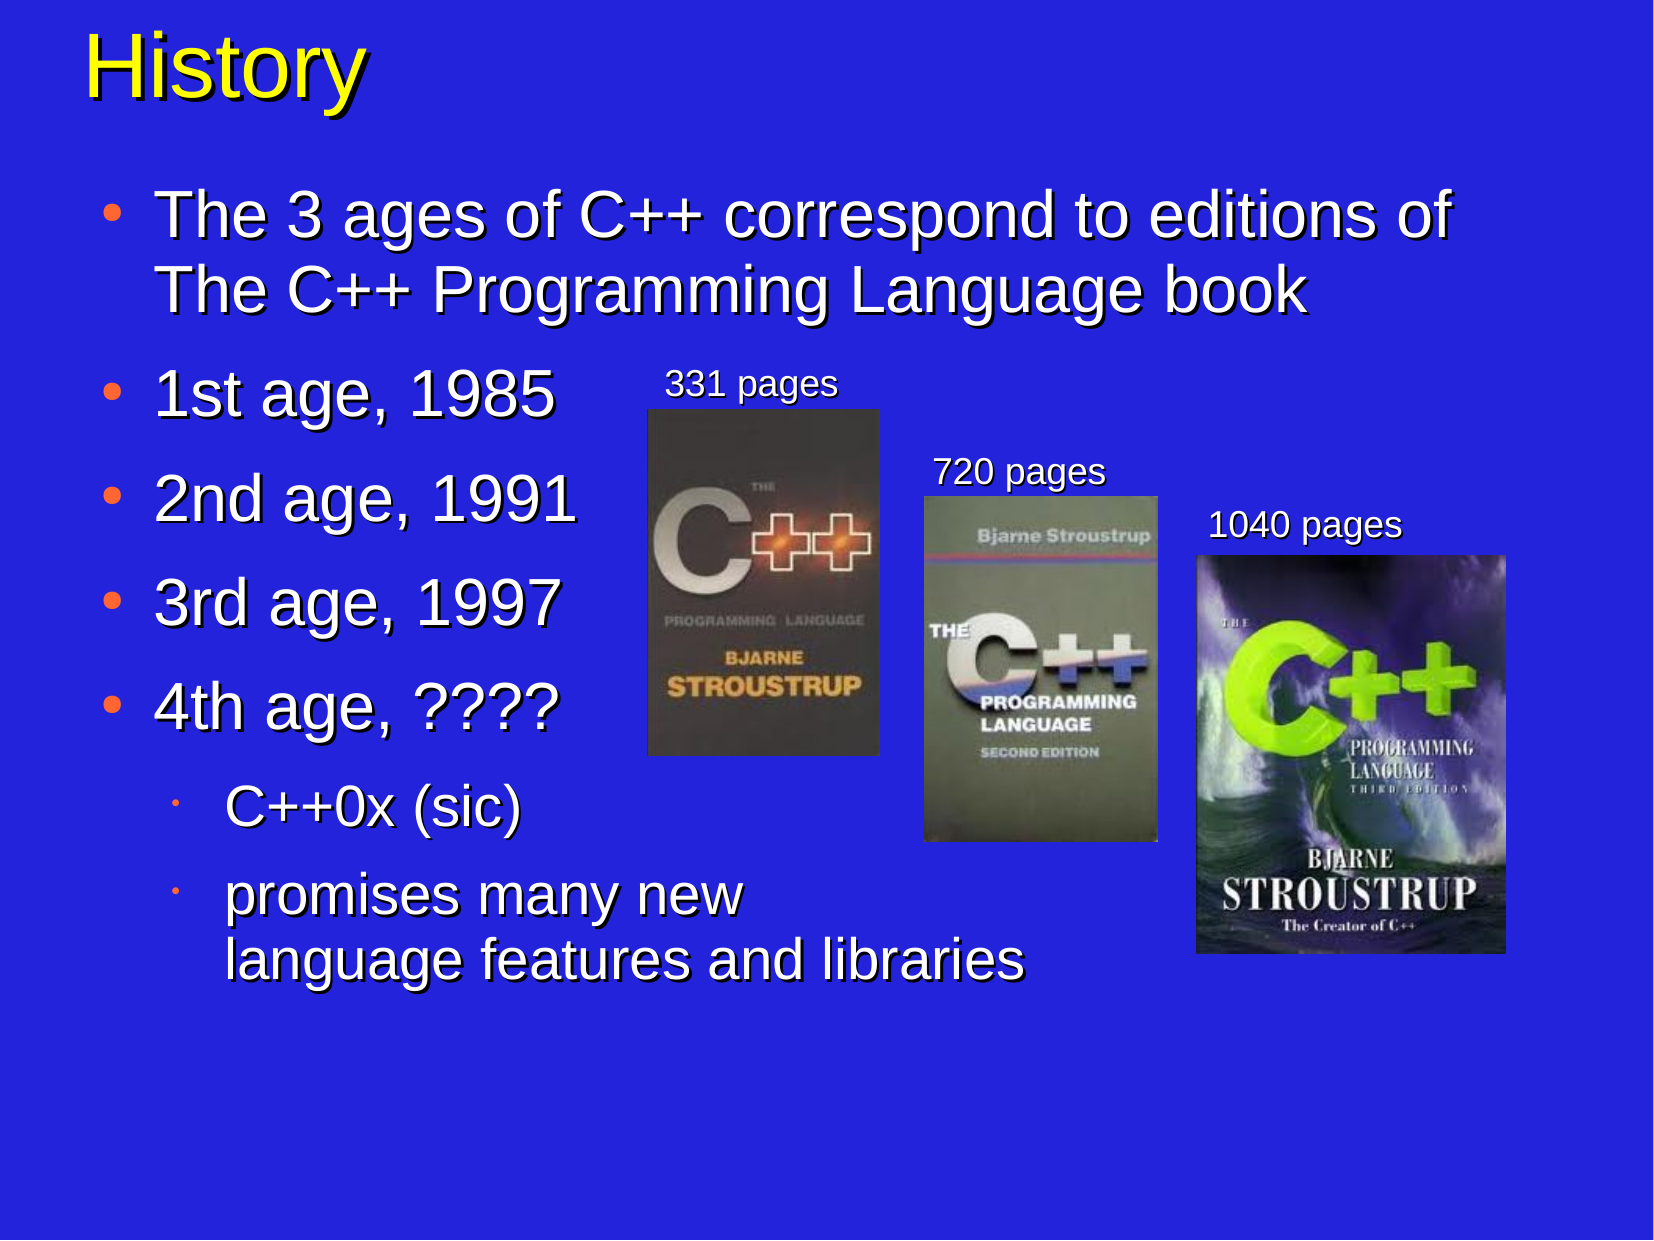

# History
The 3 ages of C++ correspond to editions of The C++ Programming Language book
1st age, 1985
2nd age, 1991
3rd age, 1997
4th age, ????
C++0x (sic)
promises many new
language features and libraries
331 pages
720 pages
1040 pages